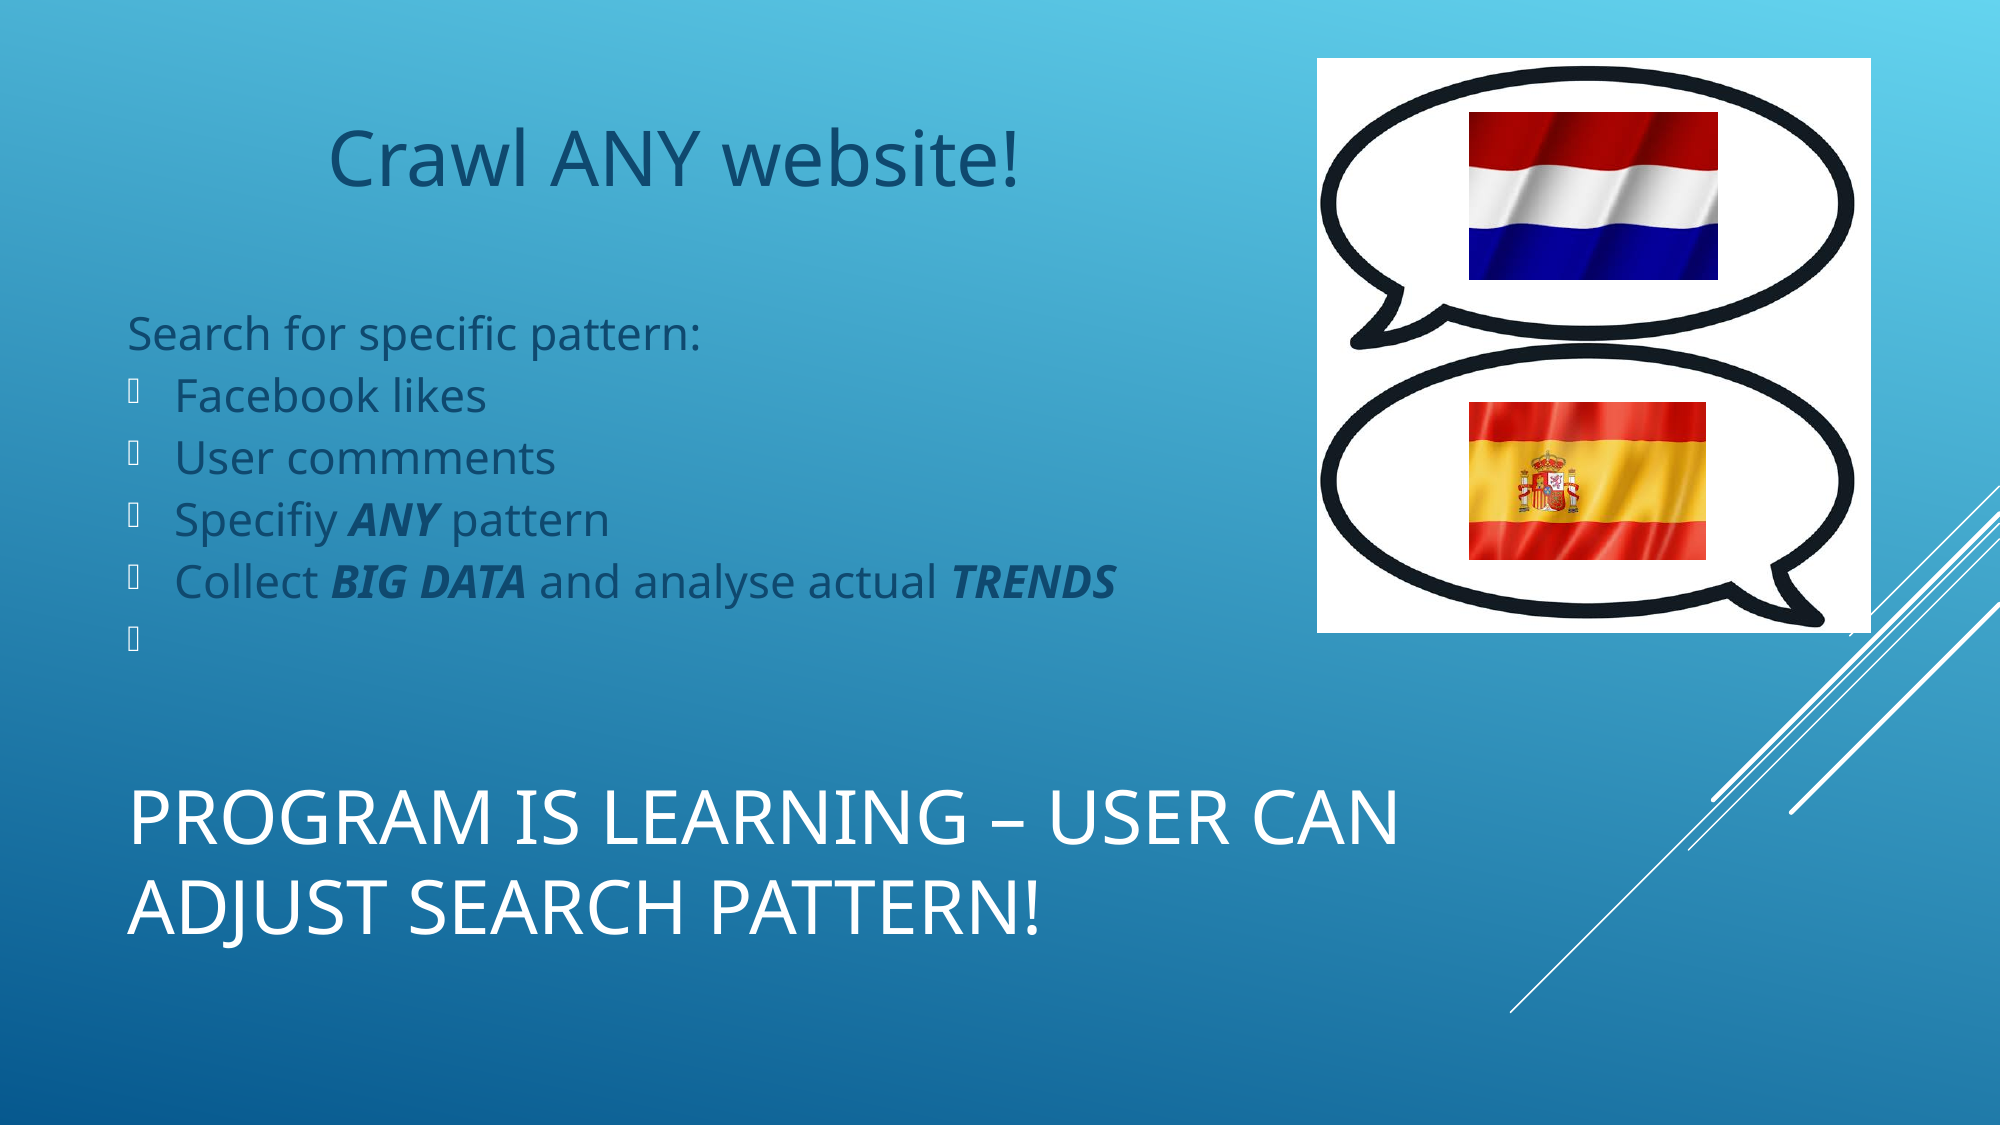

Crawl ANY website!
Search for specific pattern:
Facebook likes
User commments
Specifiy ANY pattern
Collect BIG DATA and analyse actual TRENDS
# PROGRAM IS LEARNING – USER CAN ADJUST SEArCH PATTERN!